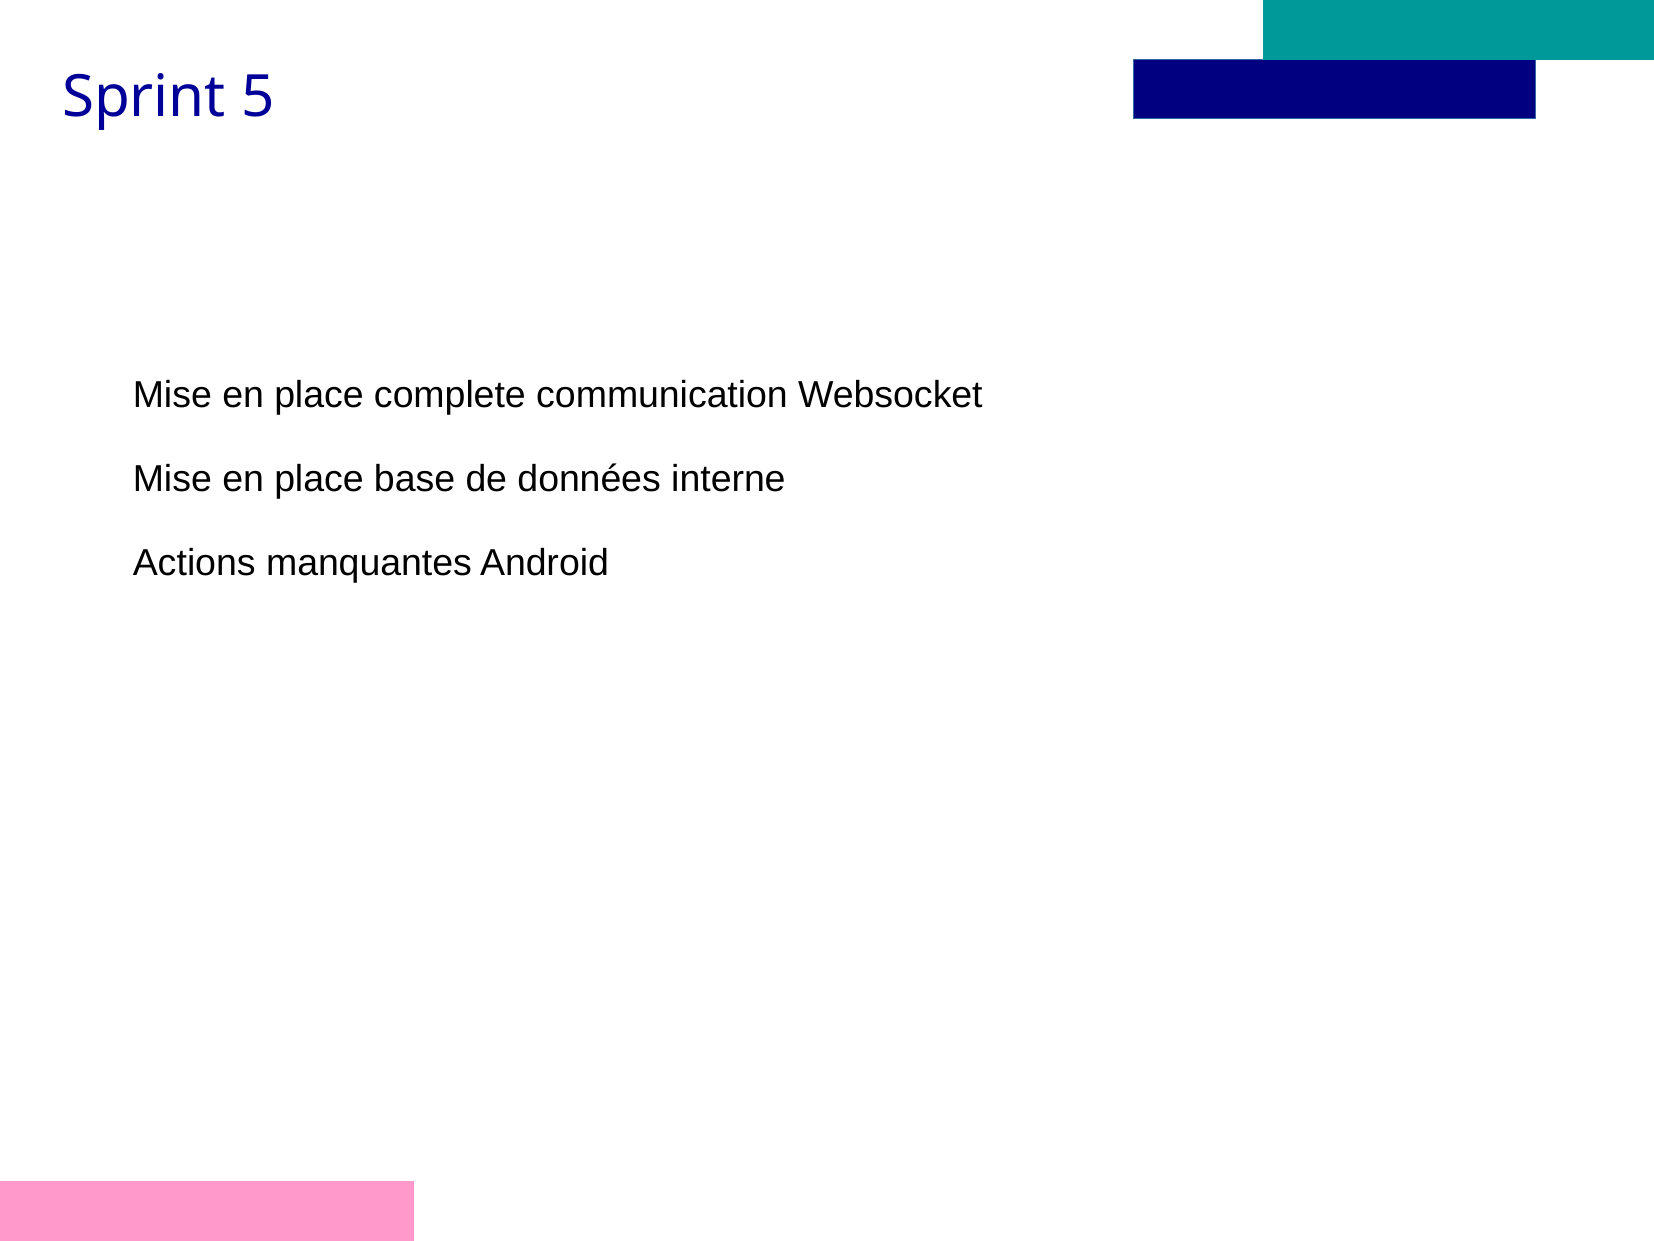

Sprint 5
Mise en place complete communication Websocket
Mise en place base de données interne
Actions manquantes Android